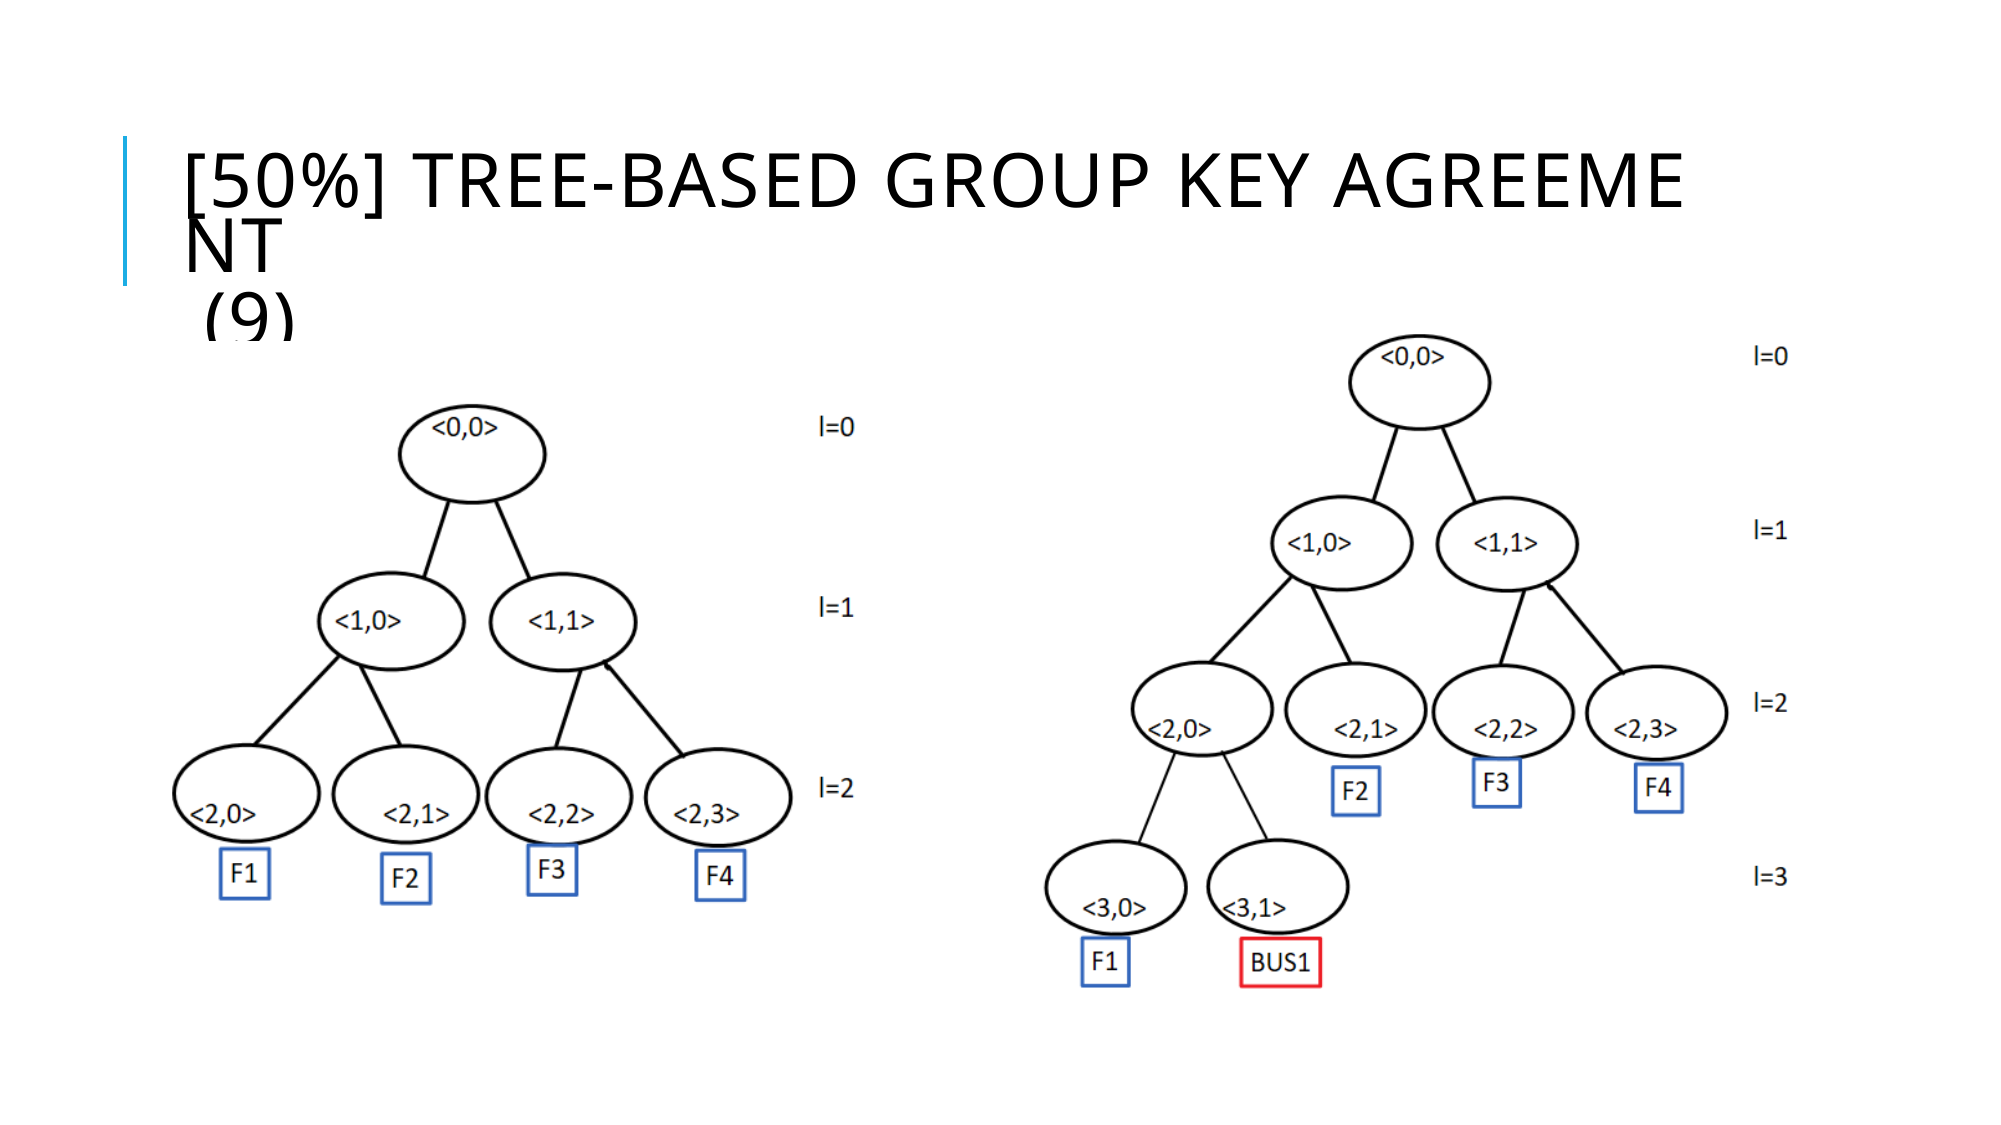

# [50%] Tree-based Group Key Agreement (9)